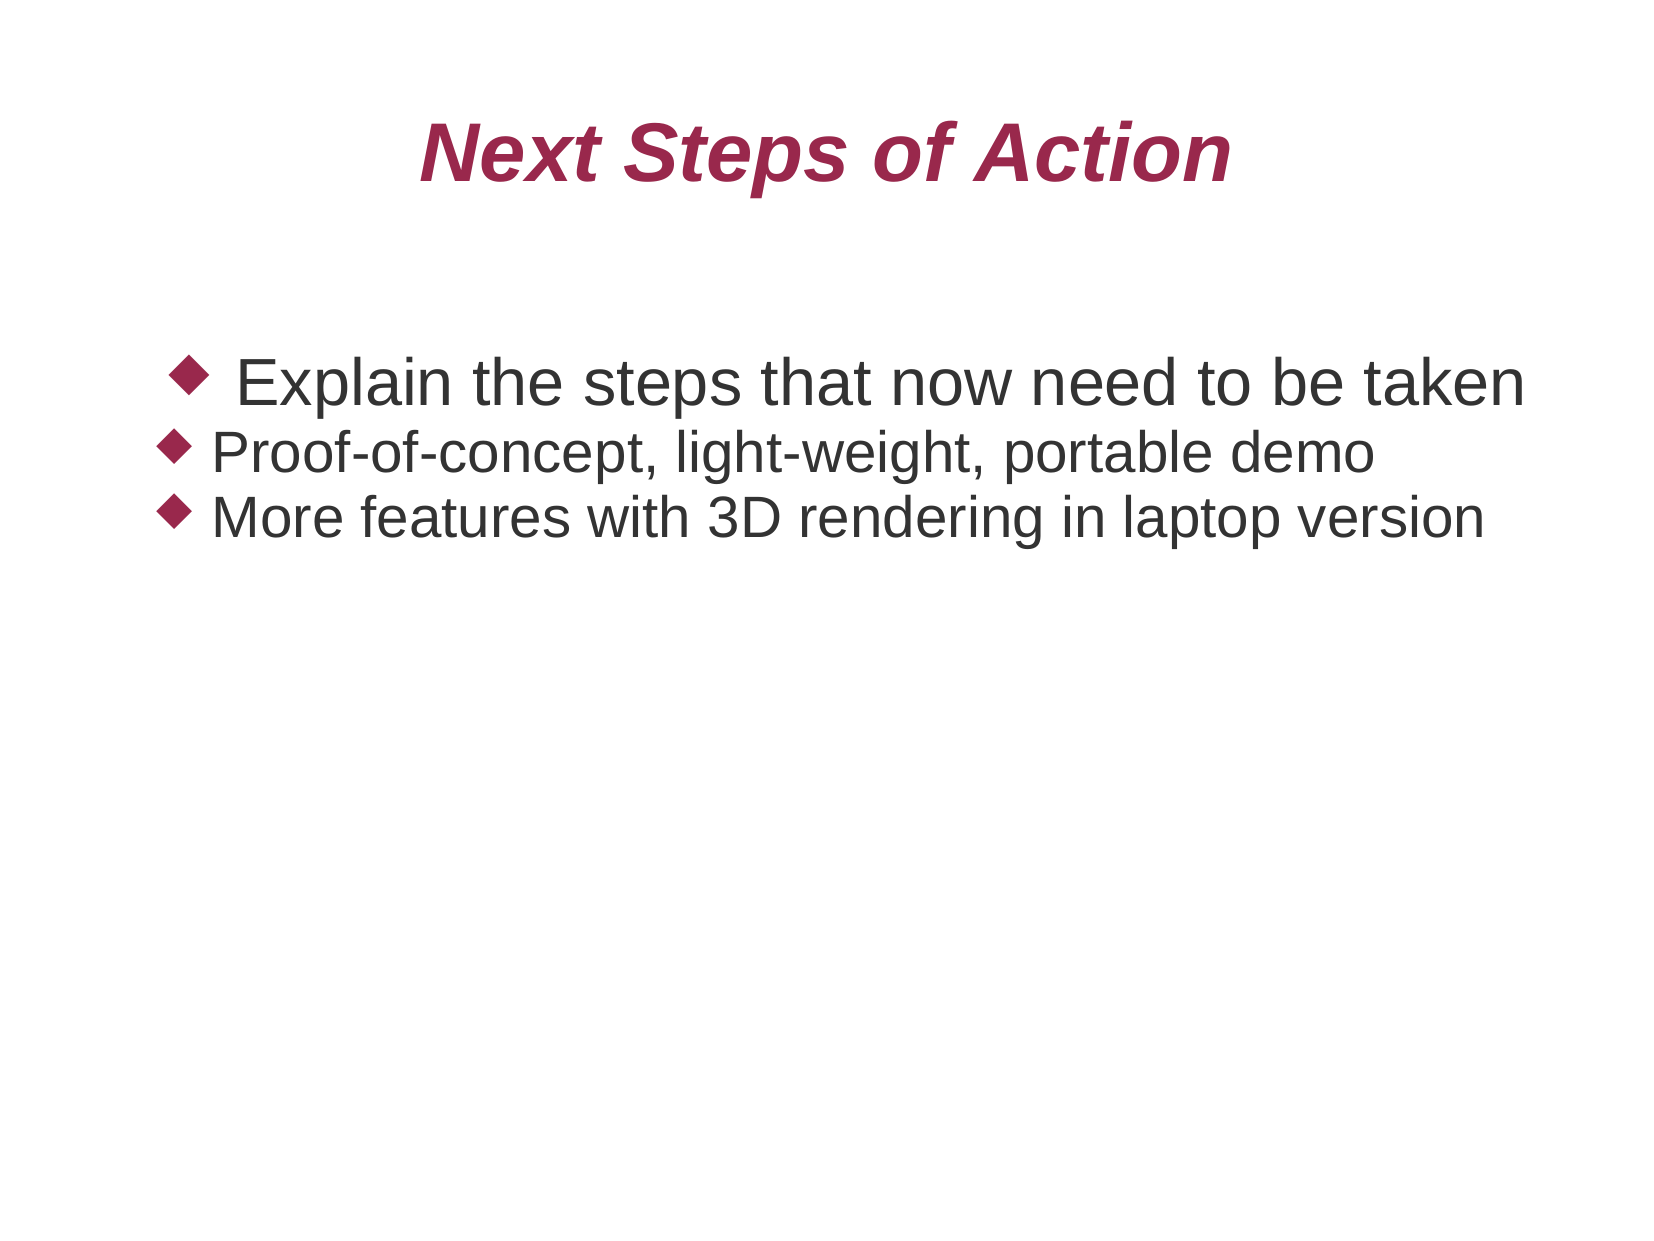

# Next Steps of Action
Explain the steps that now need to be taken
Proof-of-concept, light-weight, portable demo
More features with 3D rendering in laptop version